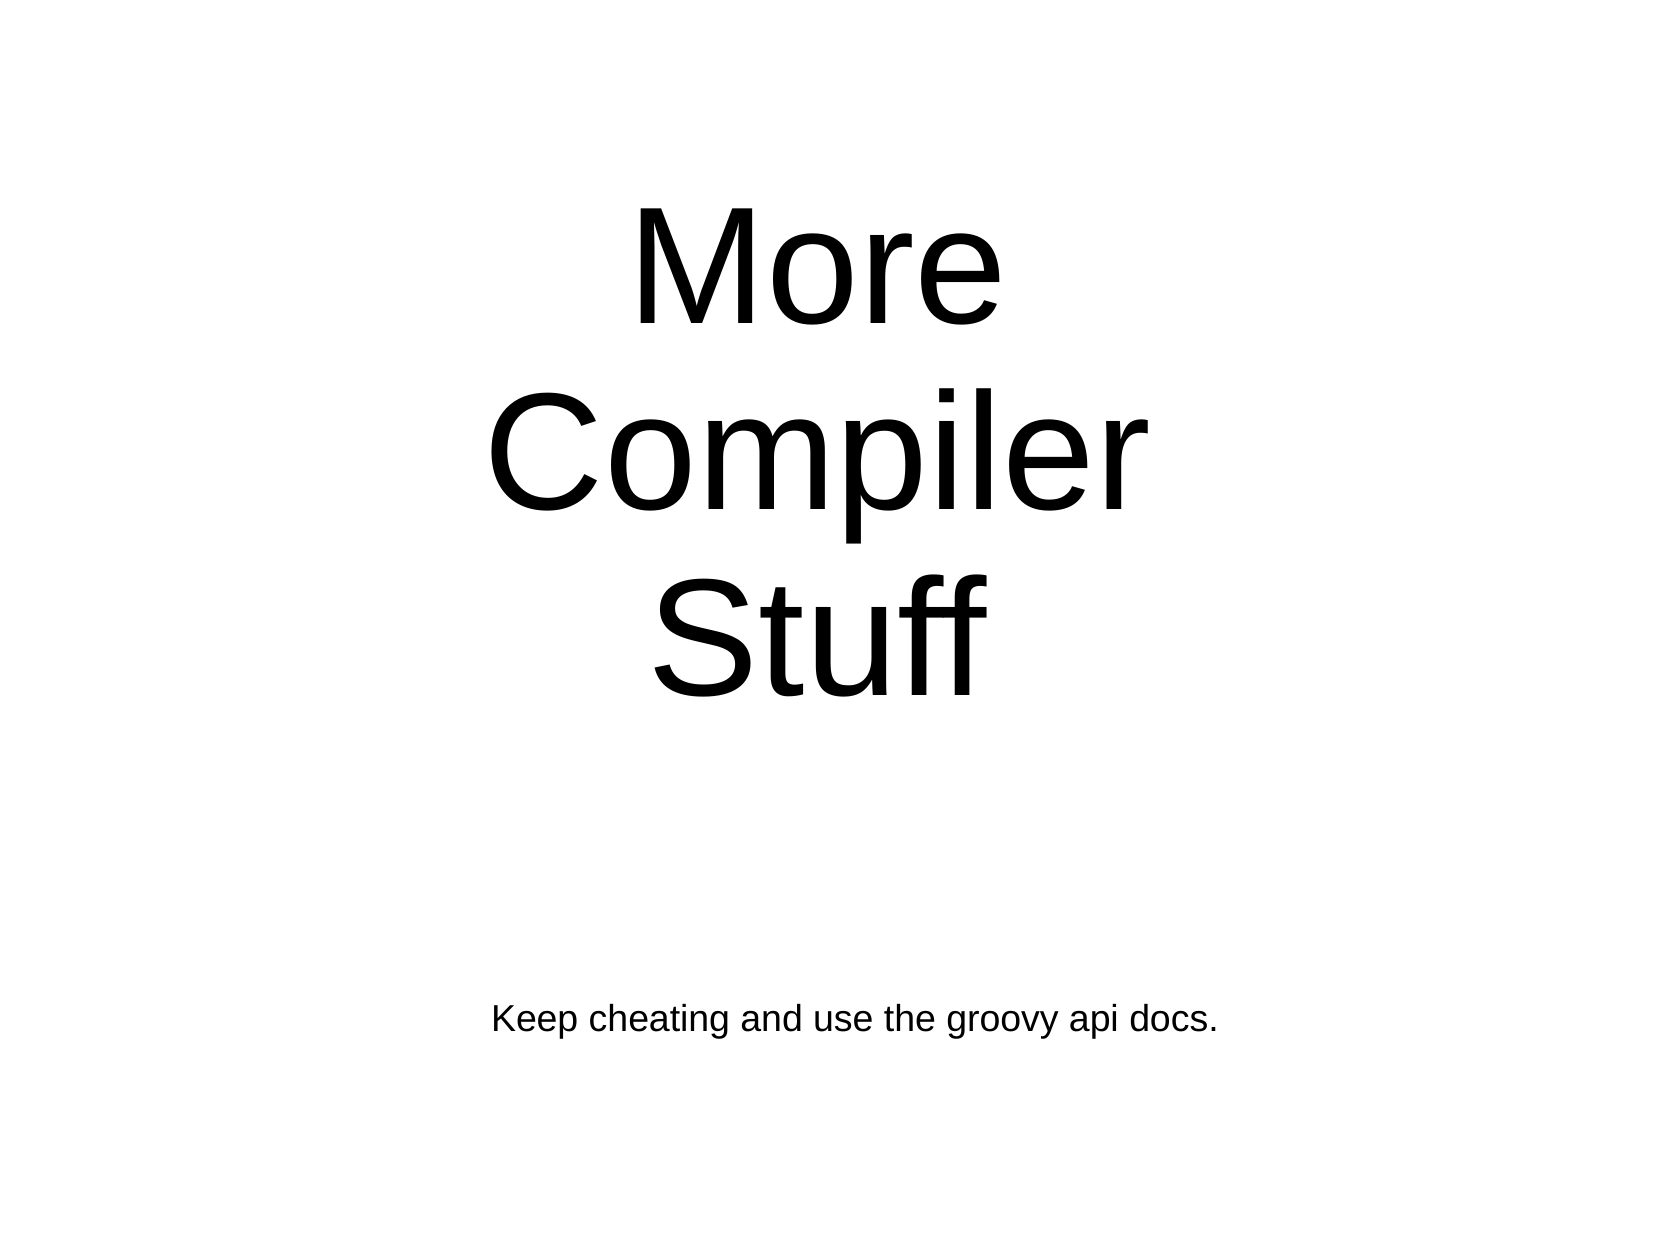

More
Compiler
Stuff
Keep cheating and use the groovy api docs.